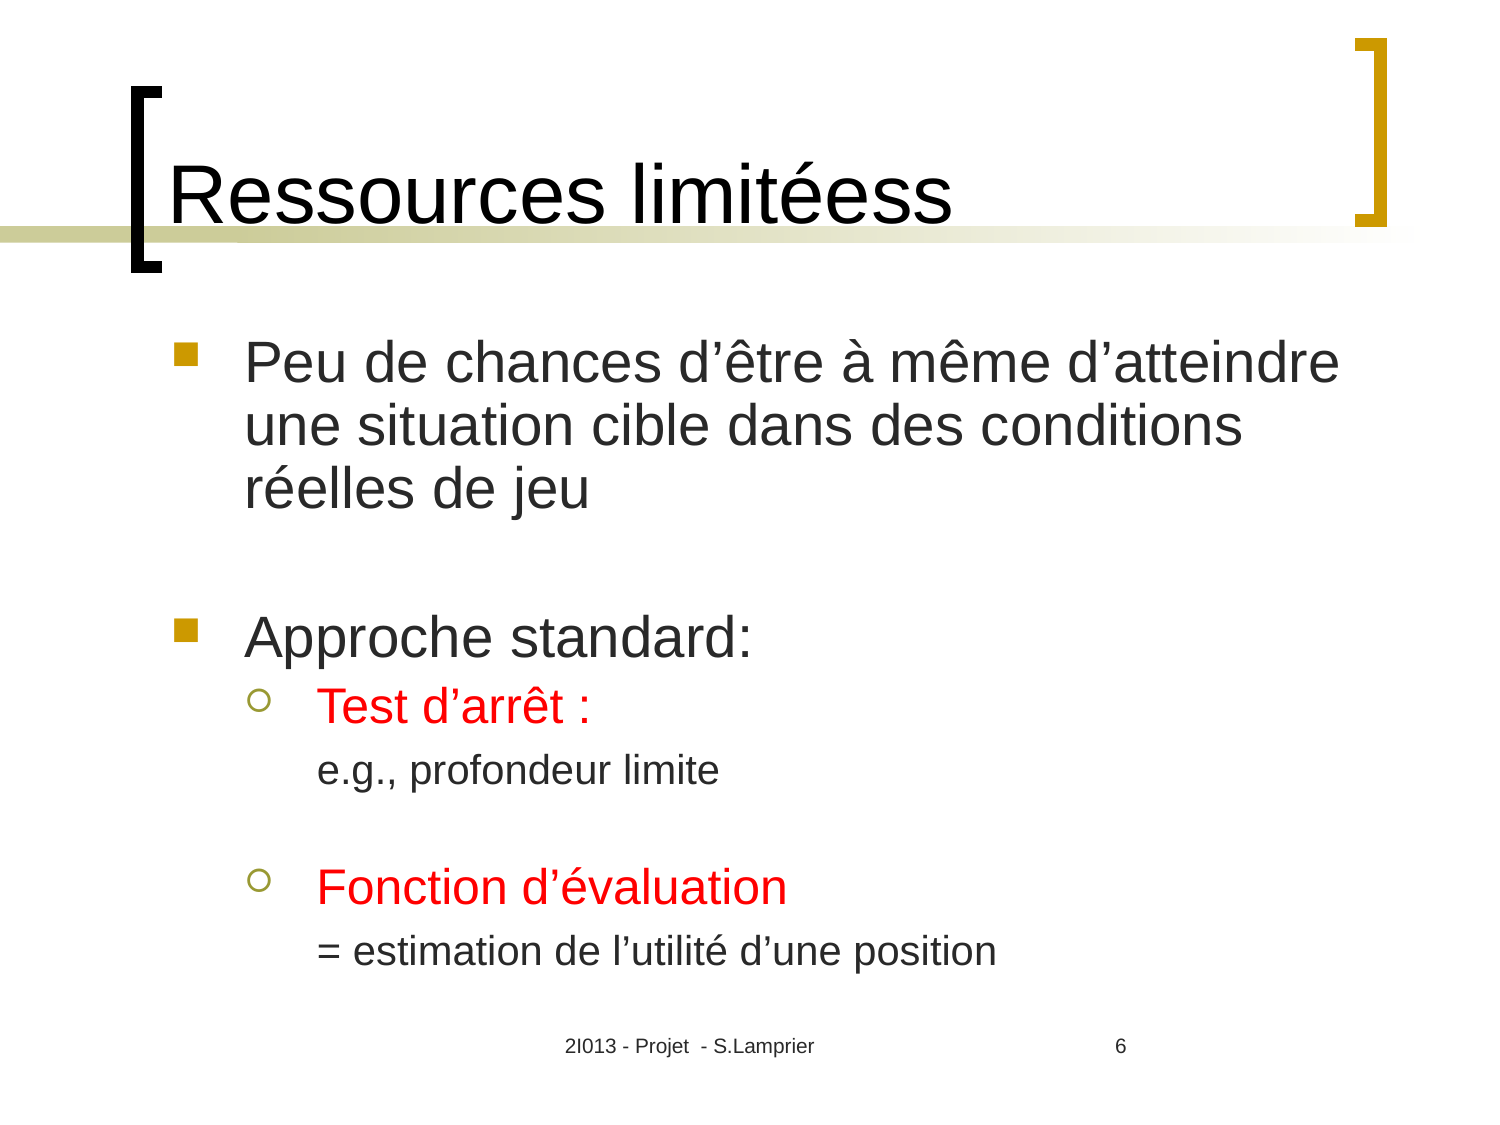

# Ressources limitéess
Peu de chances d’être à même d’atteindre une situation cible dans des conditions réelles de jeu
Approche standard:
Test d’arrêt :
e.g., profondeur limite
Fonction d’évaluation
= estimation de l’utilité d’une position
2I013 - Projet - S.Lamprier